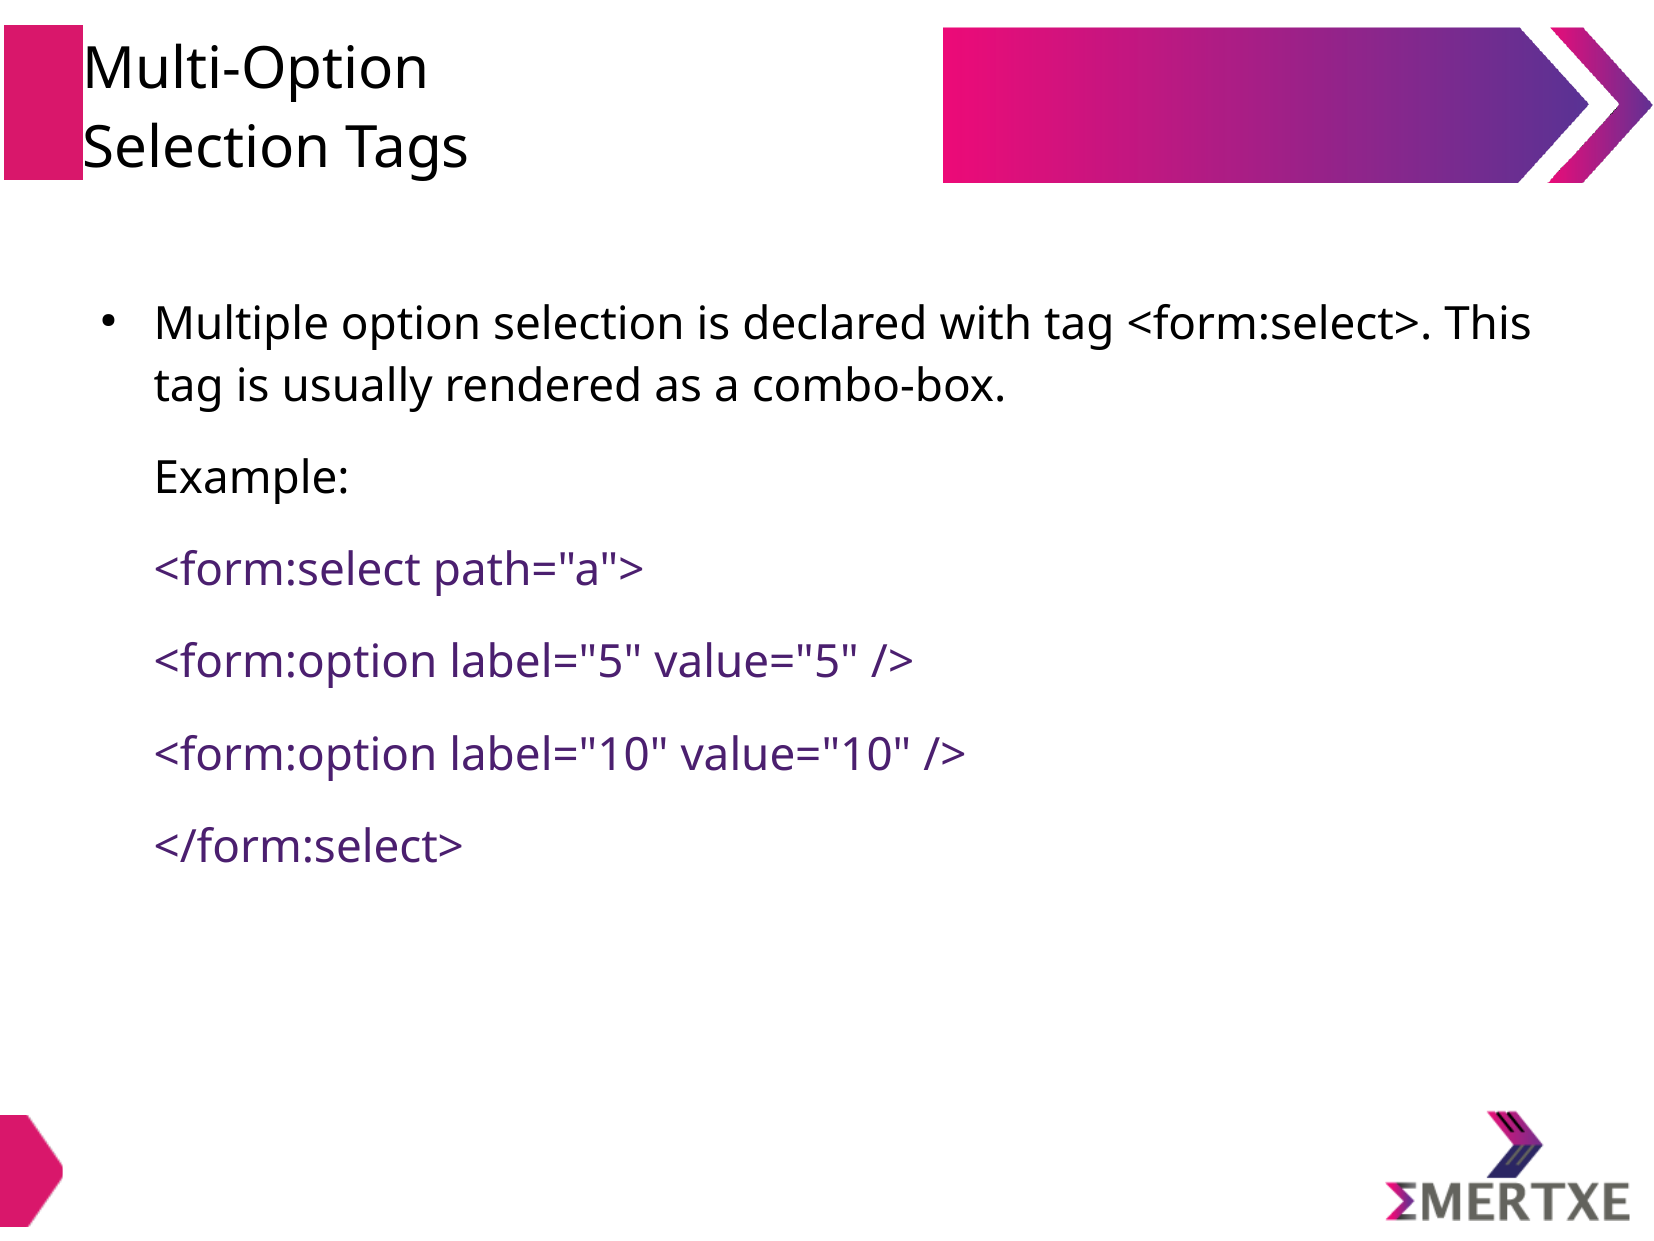

# Multi-Option Selection Tags
Multiple option selection is declared with tag <form:select>. This tag is usually rendered as a combo-box.
Example:
<form:select path="a">
<form:option label="5" value="5" />
<form:option label="10" value="10" />
</form:select>